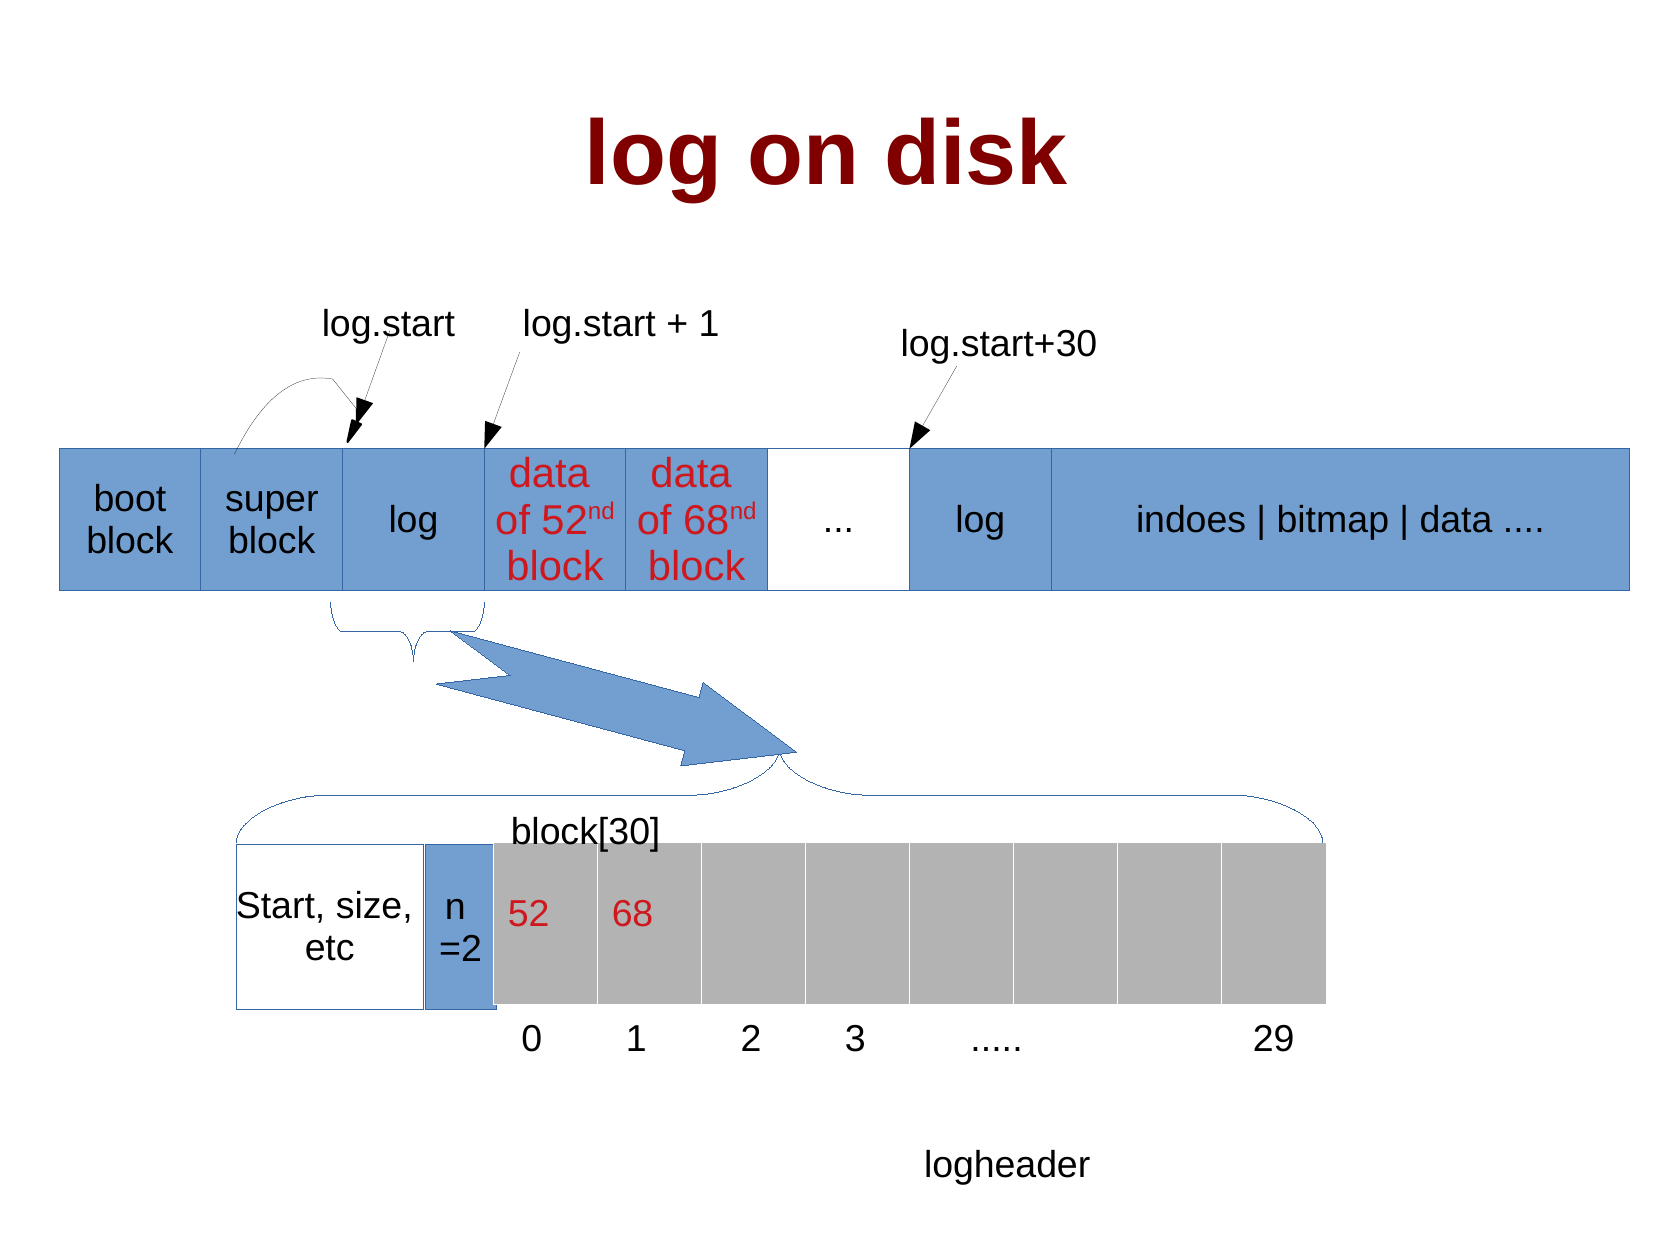

# log on disk
log.start
log.start + 1
log.start+30
boot
block
super
block
log
log
log
data
of 52nd
block
data
of 68nd
block
...
log
indoes | bitmap | data ....
block[30]
| 52 | 68 | | | | | | |
| --- | --- | --- | --- | --- | --- | --- | --- |
Start, size,
etc
n
=2
 0 1 2 3 ..... 29
logheader